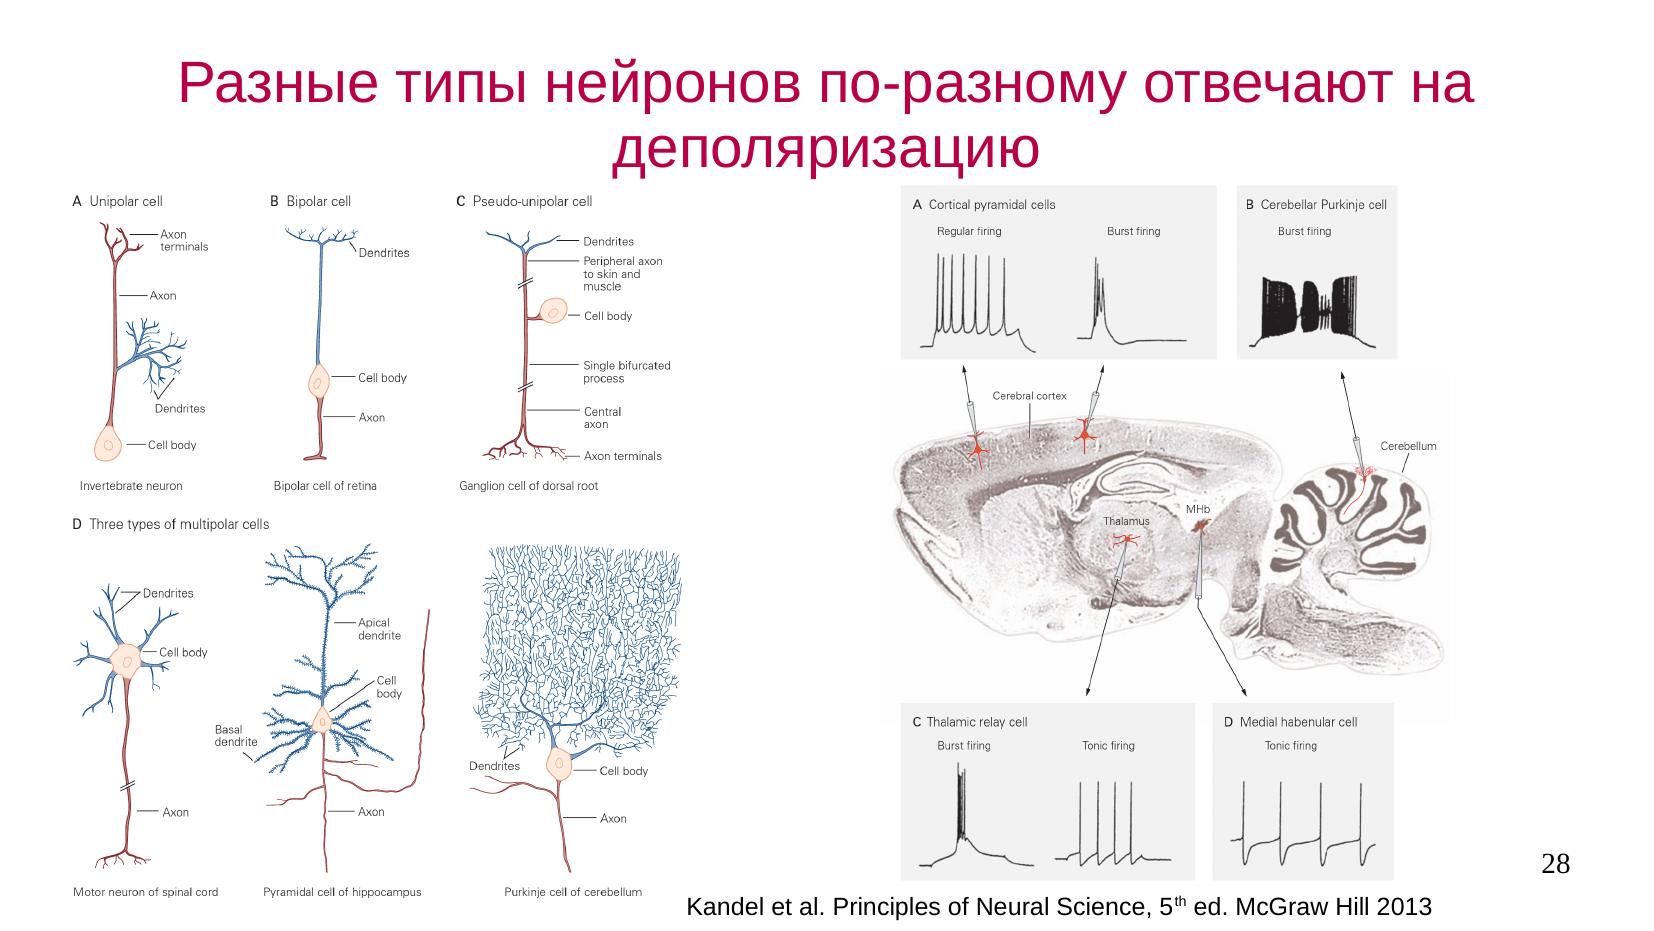

# Разные типы нейронов по-разному отвечают на деполяризацию
28
Kandel et al. Principles of Neural Science, 5th ed. McGraw Hill 2013